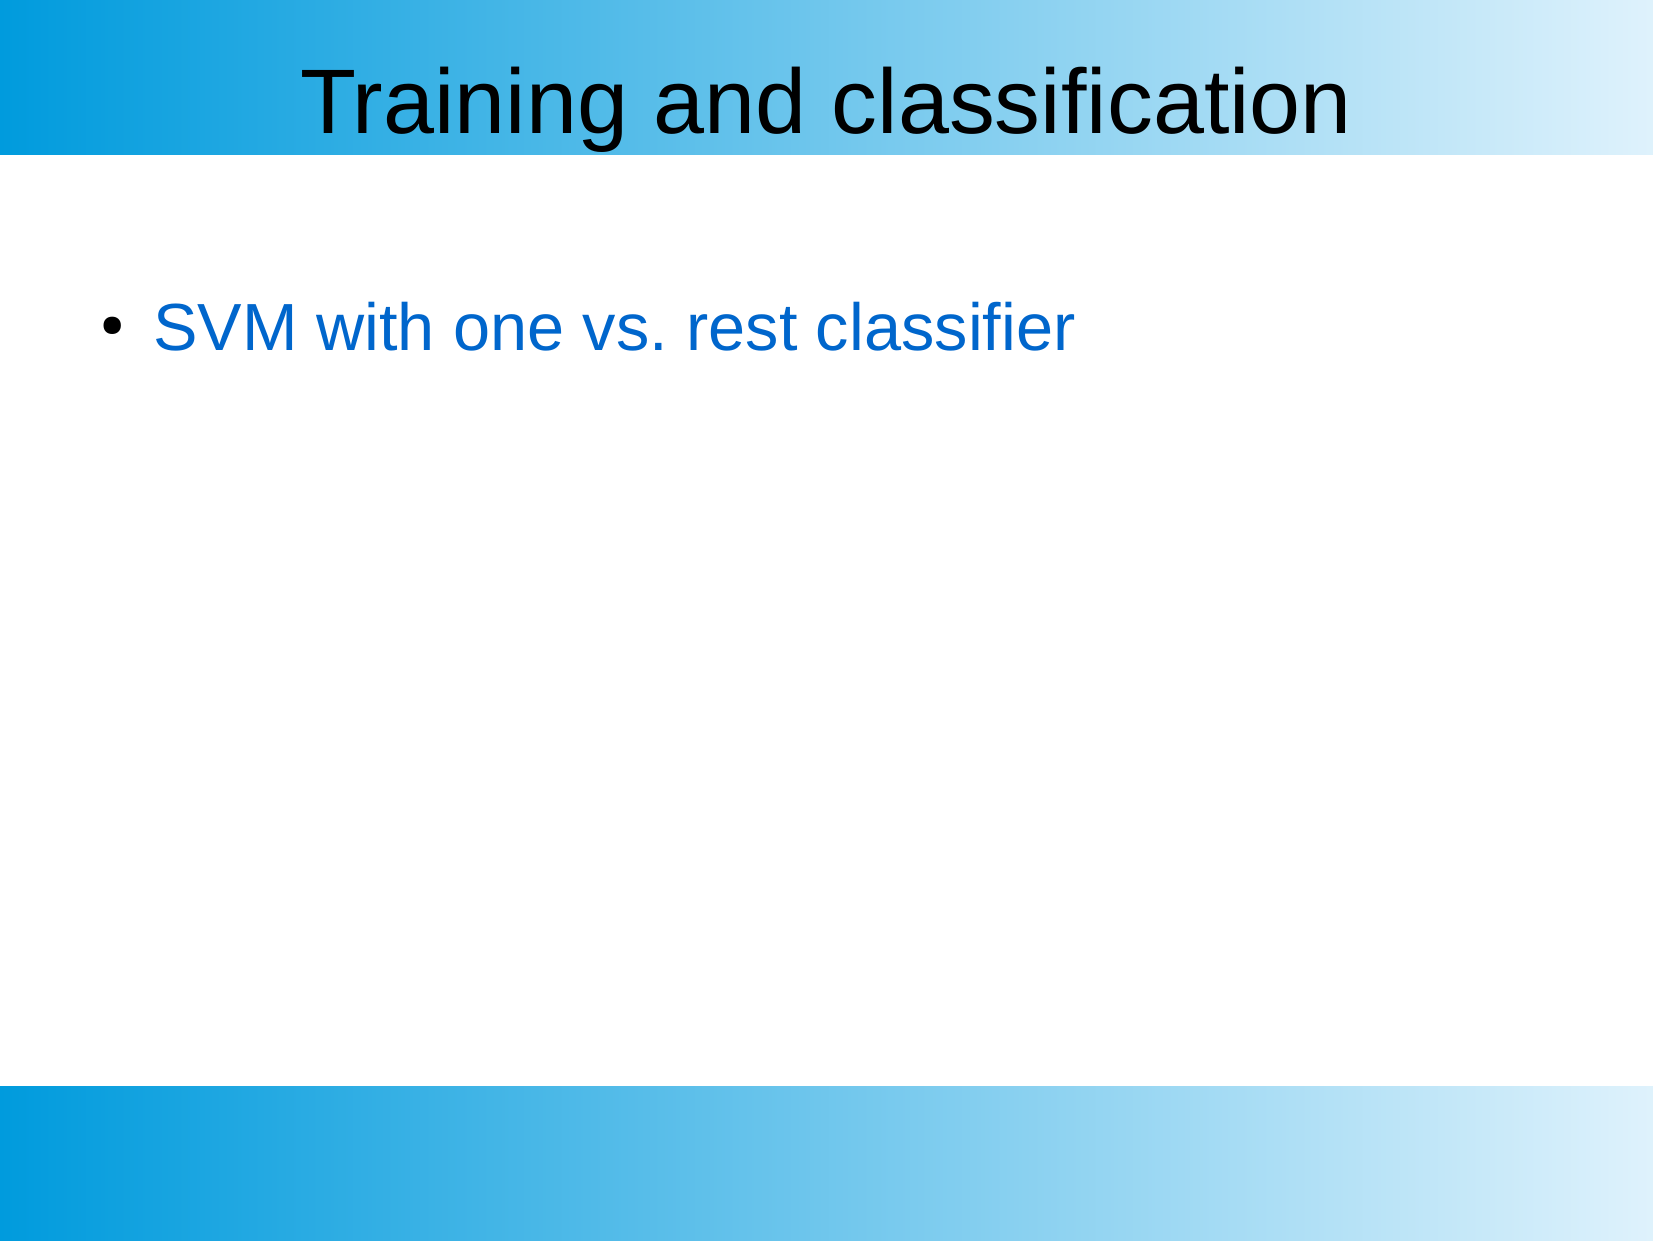

# Training and classification
SVM with one vs. rest classifier